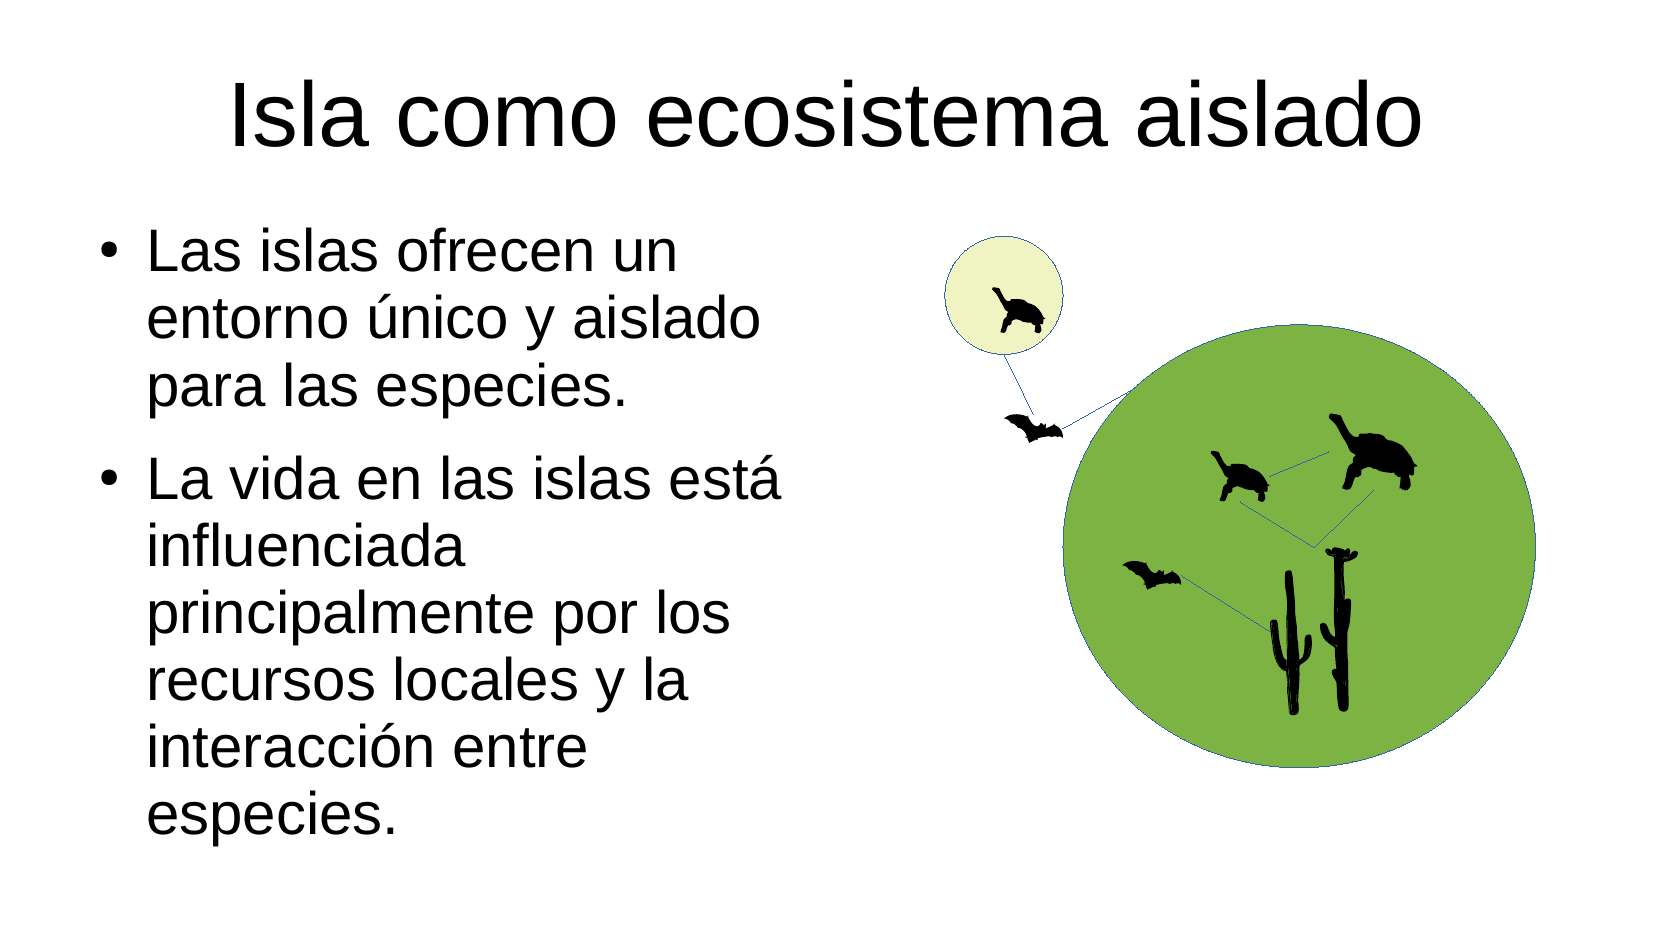

# Isla como ecosistema aislado
Las islas ofrecen un entorno único y aislado para las especies.
La vida en las islas está influenciada principalmente por los recursos locales y la interacción entre especies.